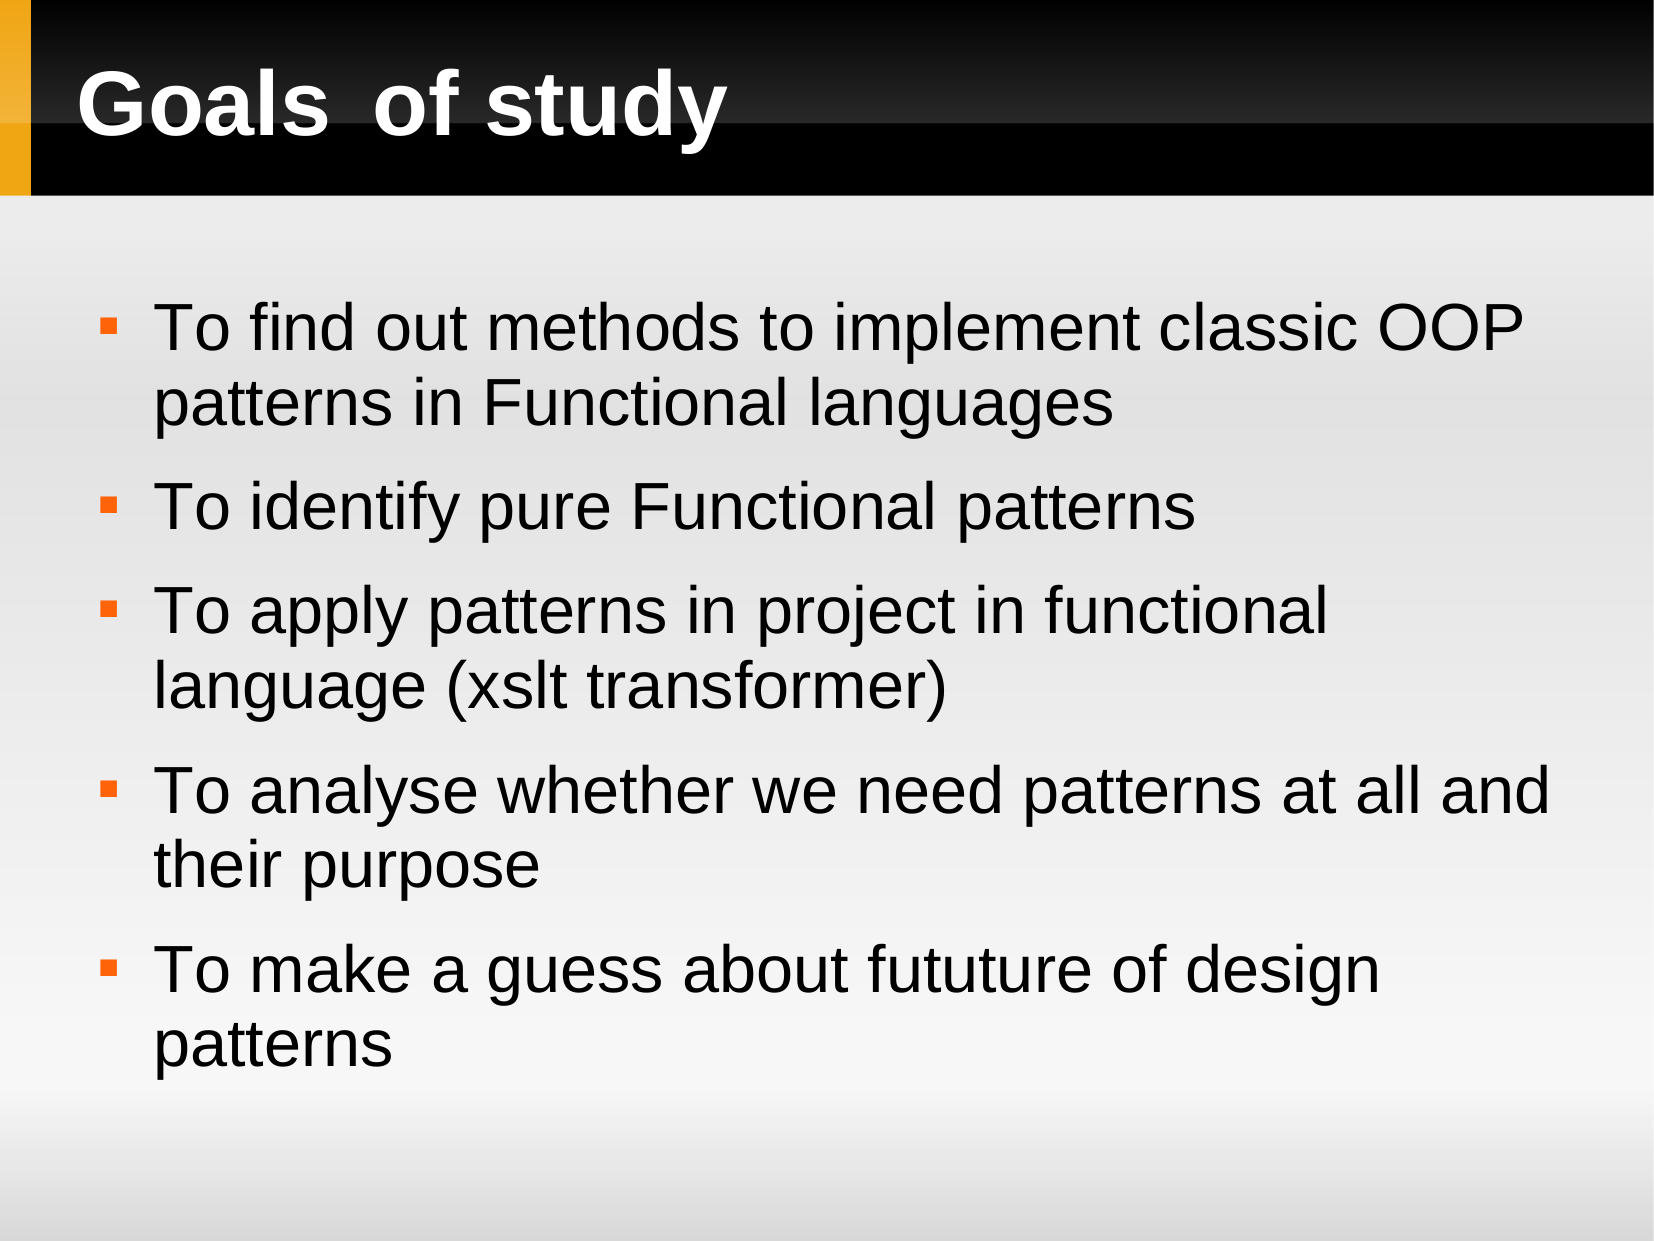

# Goals	of study
To find out methods to implement classic OOP patterns in Functional languages
To identify pure Functional patterns
To apply patterns in project in functional language (xslt transformer)
To analyse whether we need patterns at all and their purpose
To make a guess about fututure of design patterns